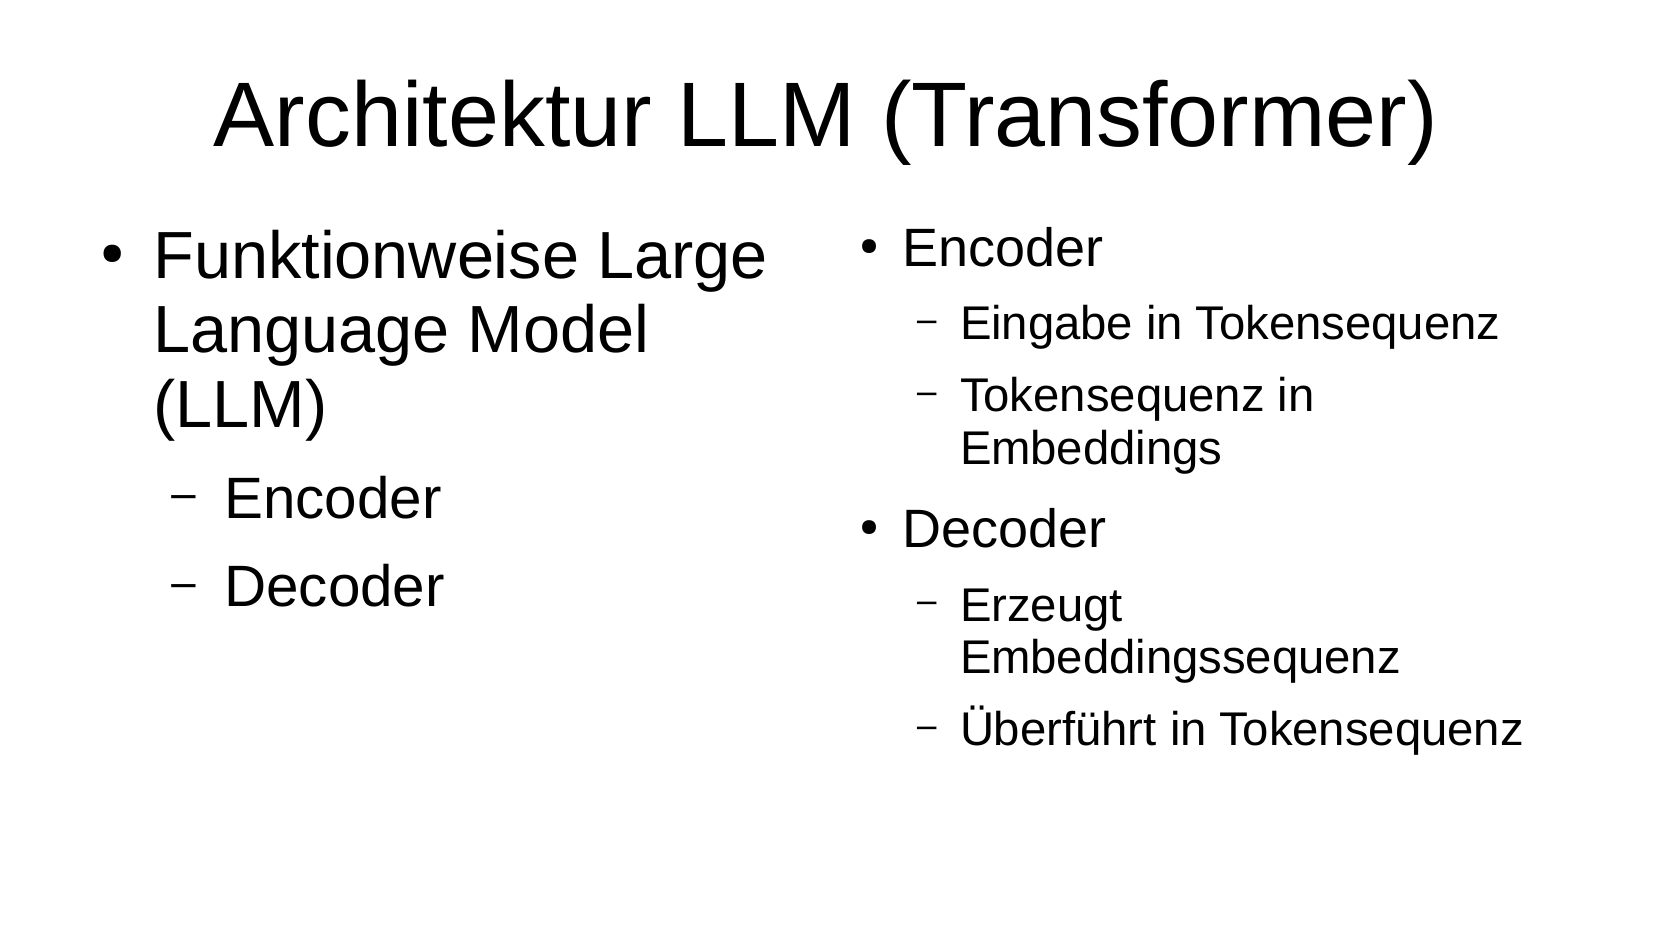

# Architektur LLM (Transformer)
Funktionweise Large Language Model (LLM)
Encoder
Decoder
Encoder
Eingabe in Tokensequenz
Tokensequenz in Embeddings
Decoder
Erzeugt Embeddingssequenz
Überführt in Tokensequenz